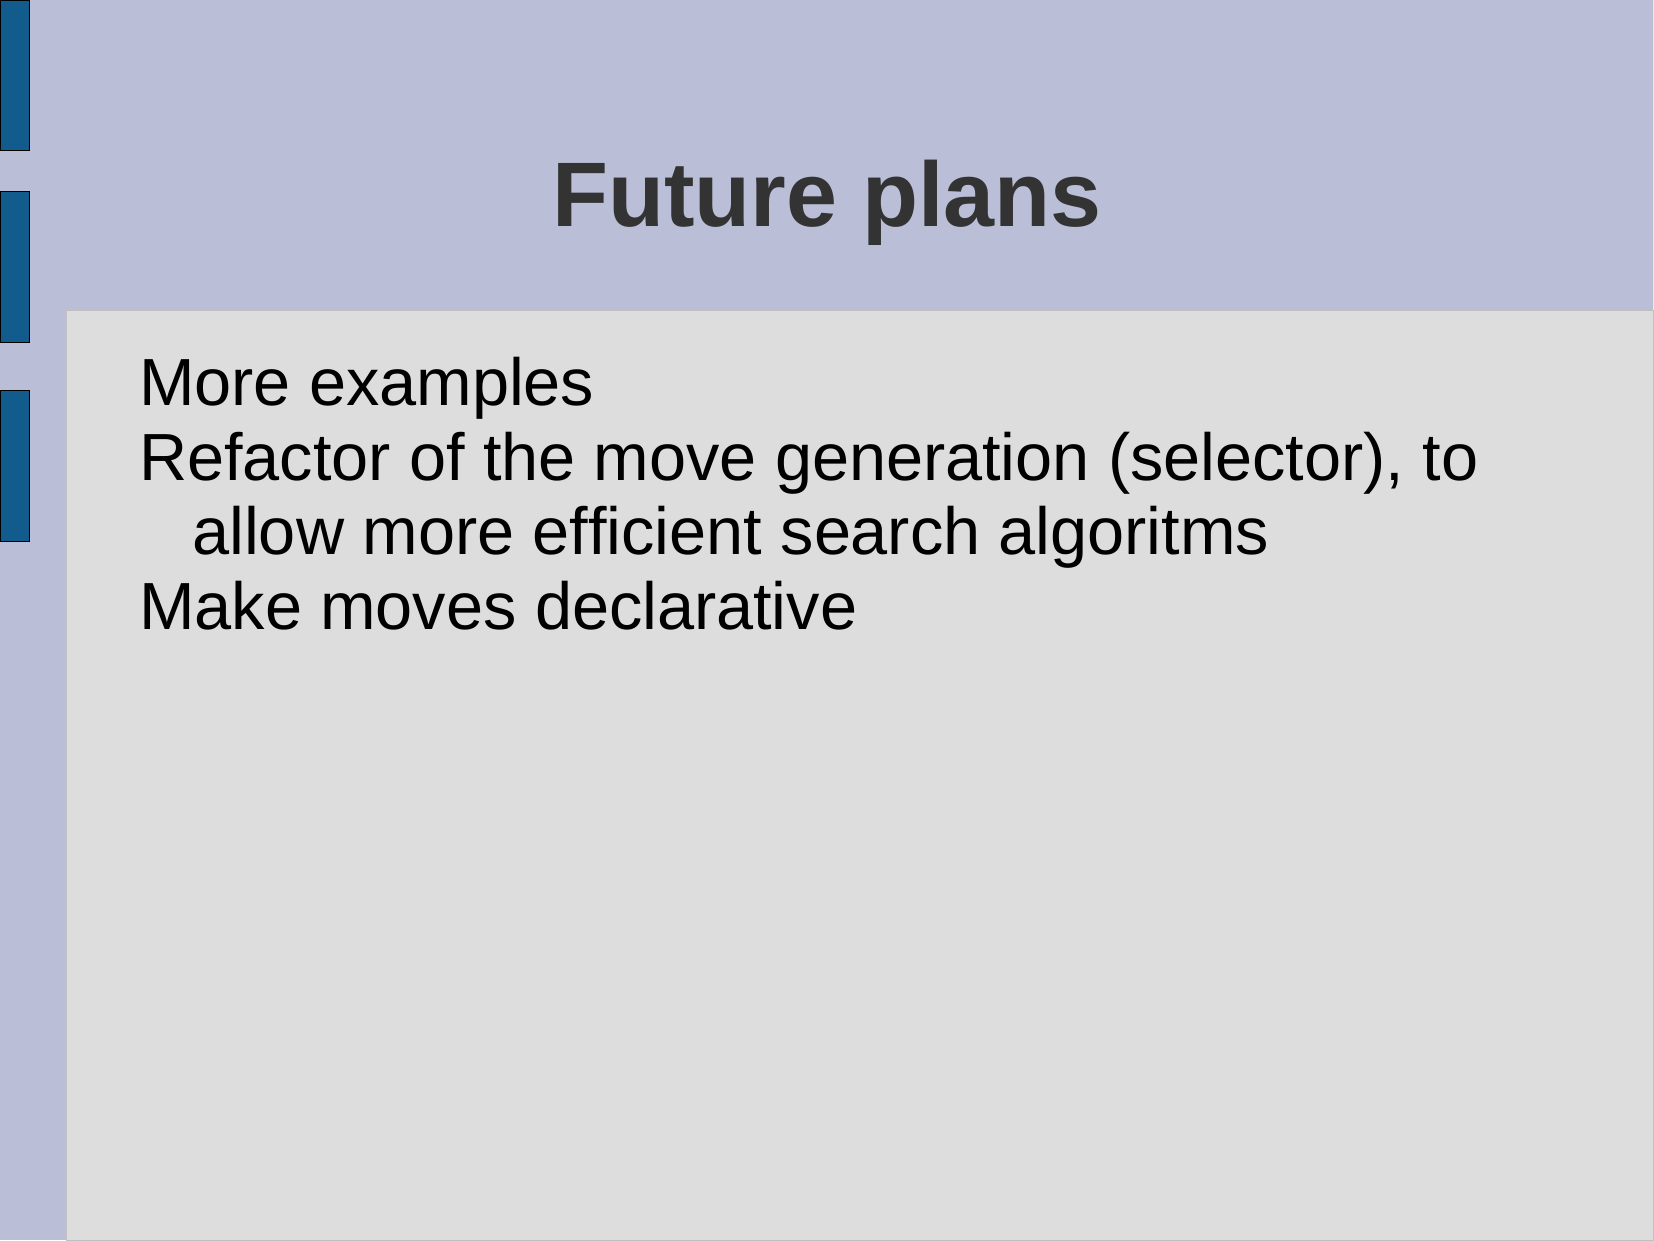

# Future plans
More examples
Refactor of the move generation (selector), to allow more efficient search algoritms
Make moves declarative